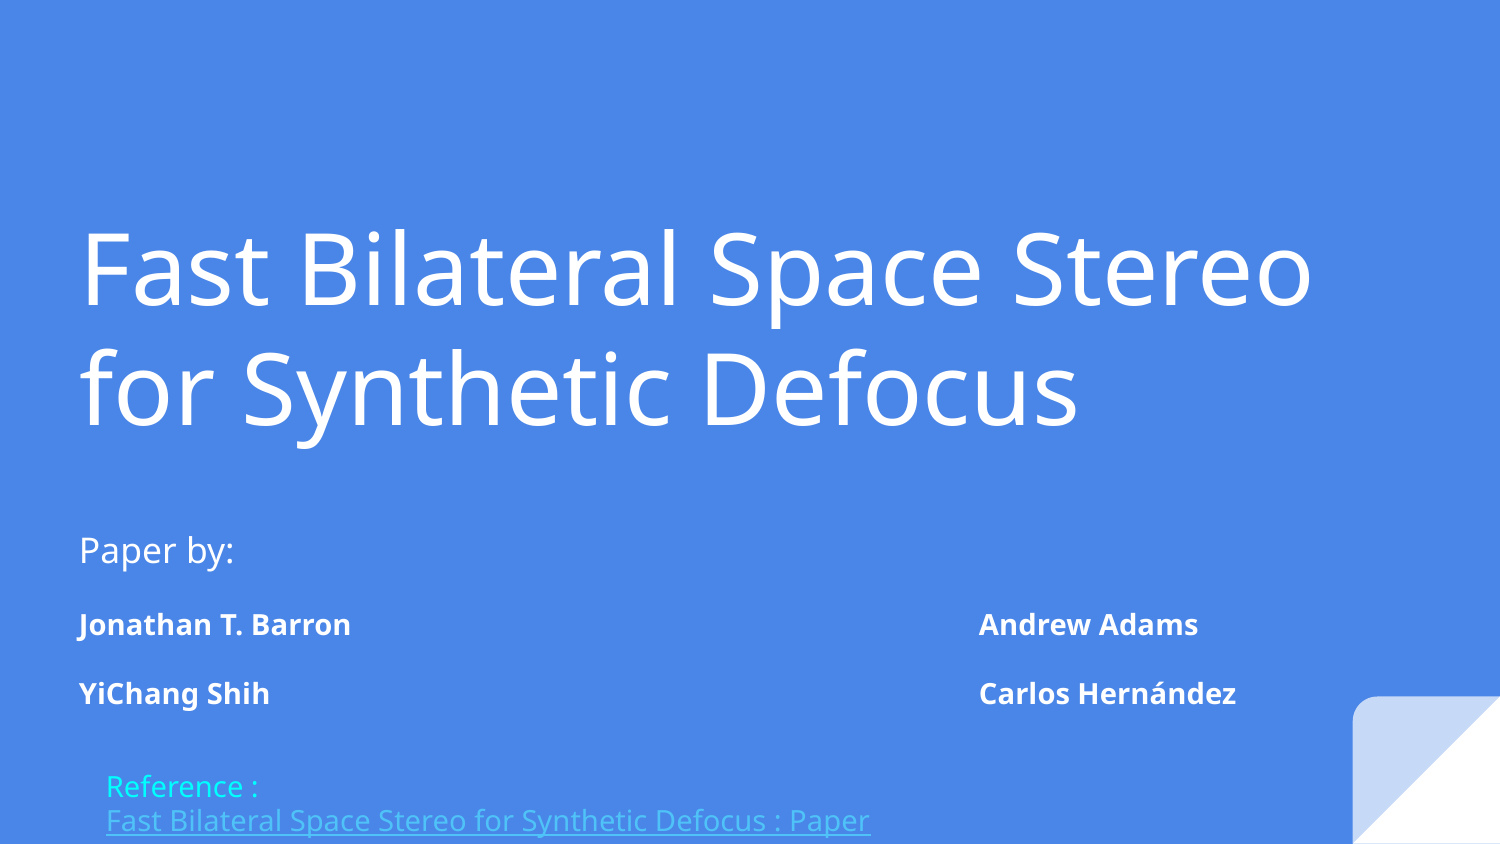

# Fast Bilateral Space Stereo for Synthetic Defocus
Paper by:
Jonathan T. Barron									Andrew Adams
YiChang Shih										Carlos Hernández
Reference : Fast Bilateral Space Stereo for Synthetic Defocus : Paper